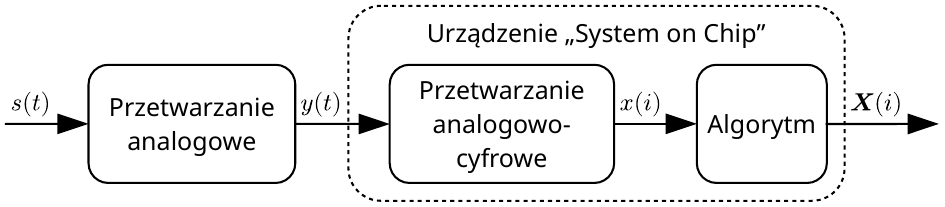

Urządzenie „System on Chip”
Przetwarzanie analogowe
Przetwarzanie analogowo-cyfrowe
Algorytm